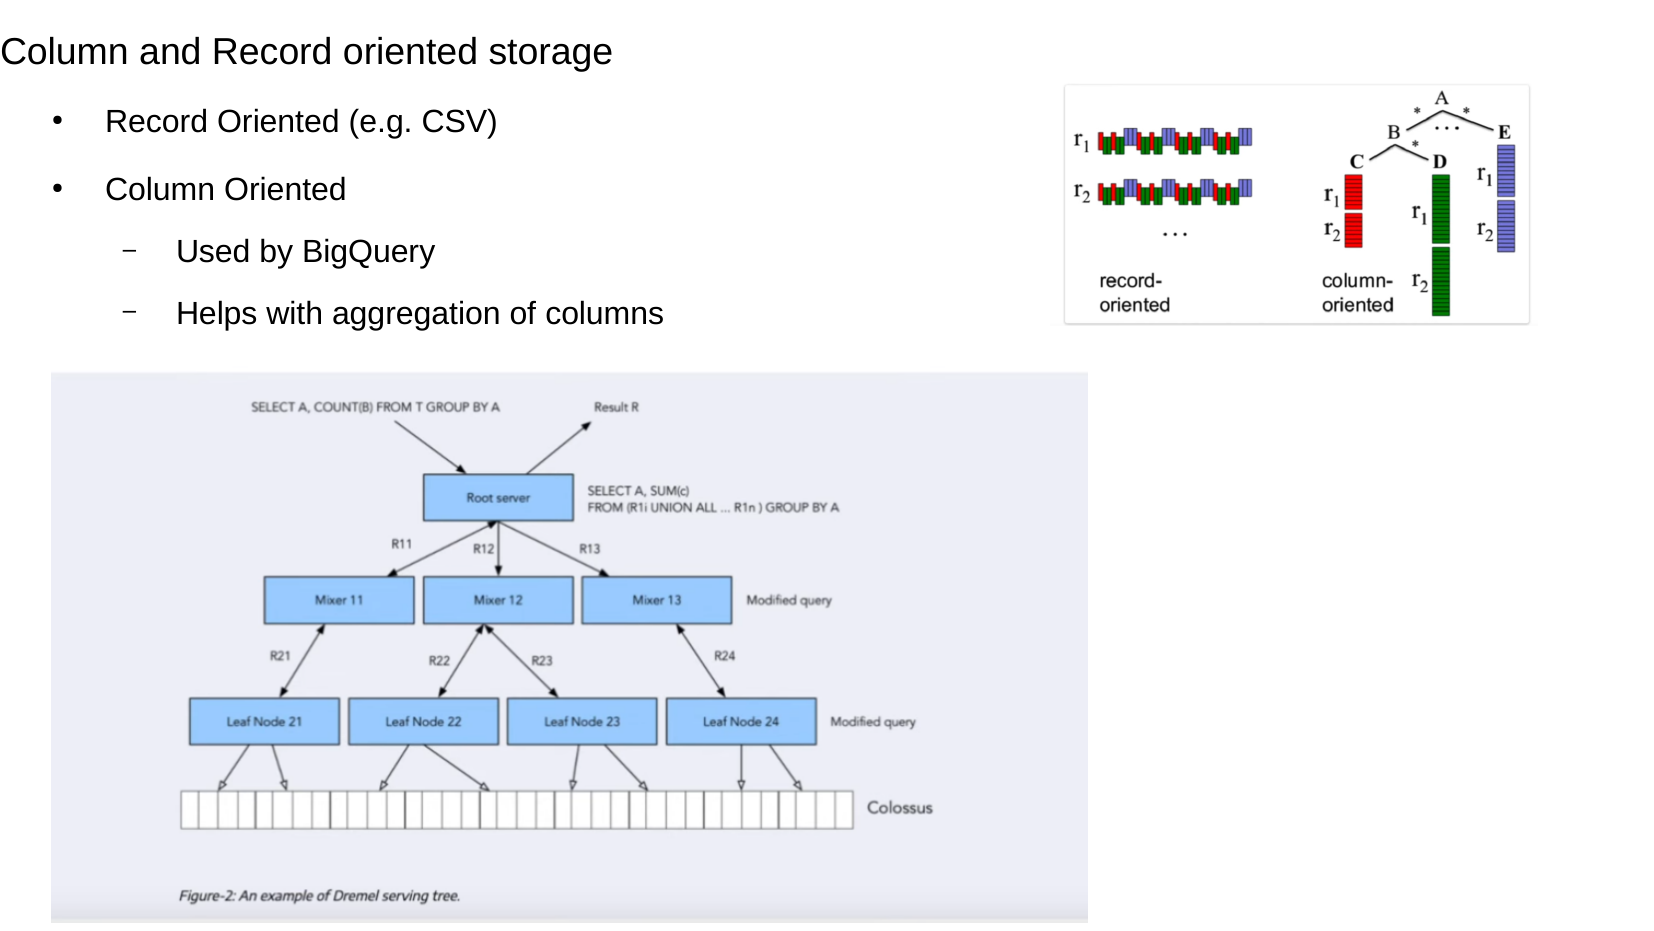

# Column and Record oriented storage
Record Oriented (e.g. CSV)
Column Oriented
Used by BigQuery
Helps with aggregation of columns